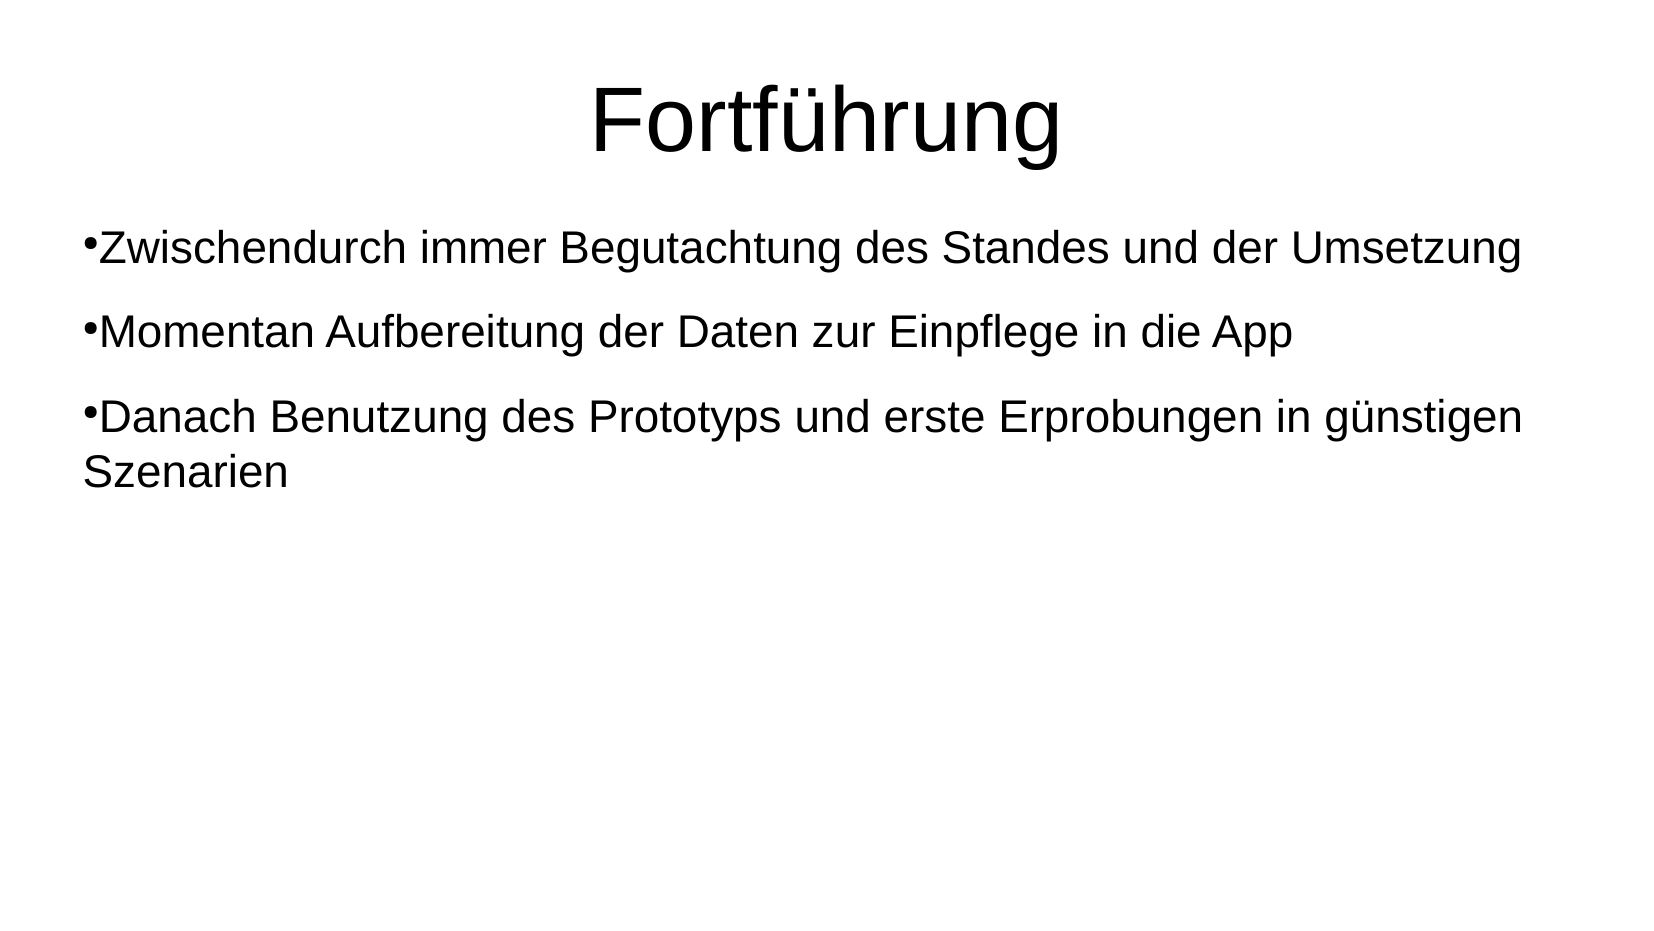

# Fortführung
Zwischendurch immer Begutachtung des Standes und der Umsetzung
Momentan Aufbereitung der Daten zur Einpflege in die App
Danach Benutzung des Prototyps und erste Erprobungen in günstigen Szenarien